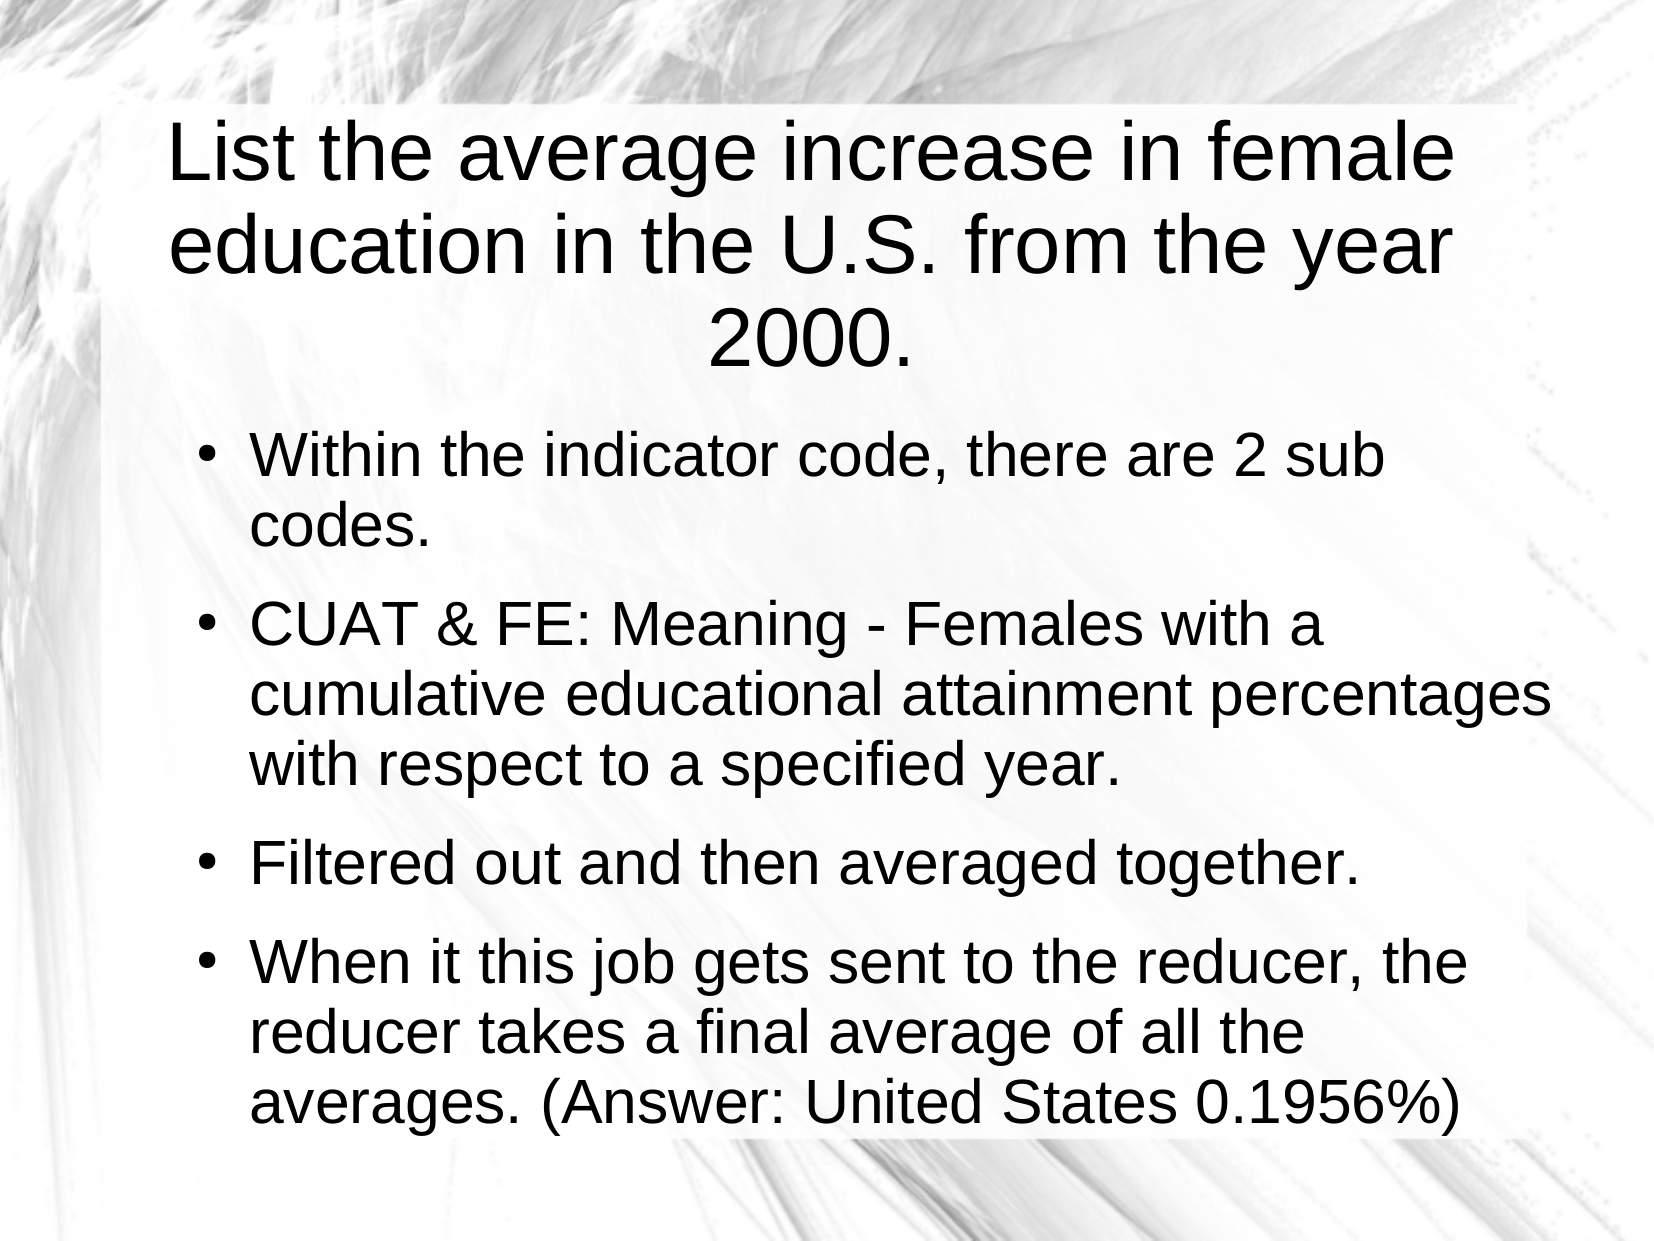

# List the average increase in female education in the U.S. from the year 2000.
Within the indicator code, there are 2 sub codes.
CUAT & FE: Meaning - Females with a cumulative educational attainment percentages with respect to a specified year.
Filtered out and then averaged together.
When it this job gets sent to the reducer, the reducer takes a final average of all the averages. (Answer: United States 0.1956%)